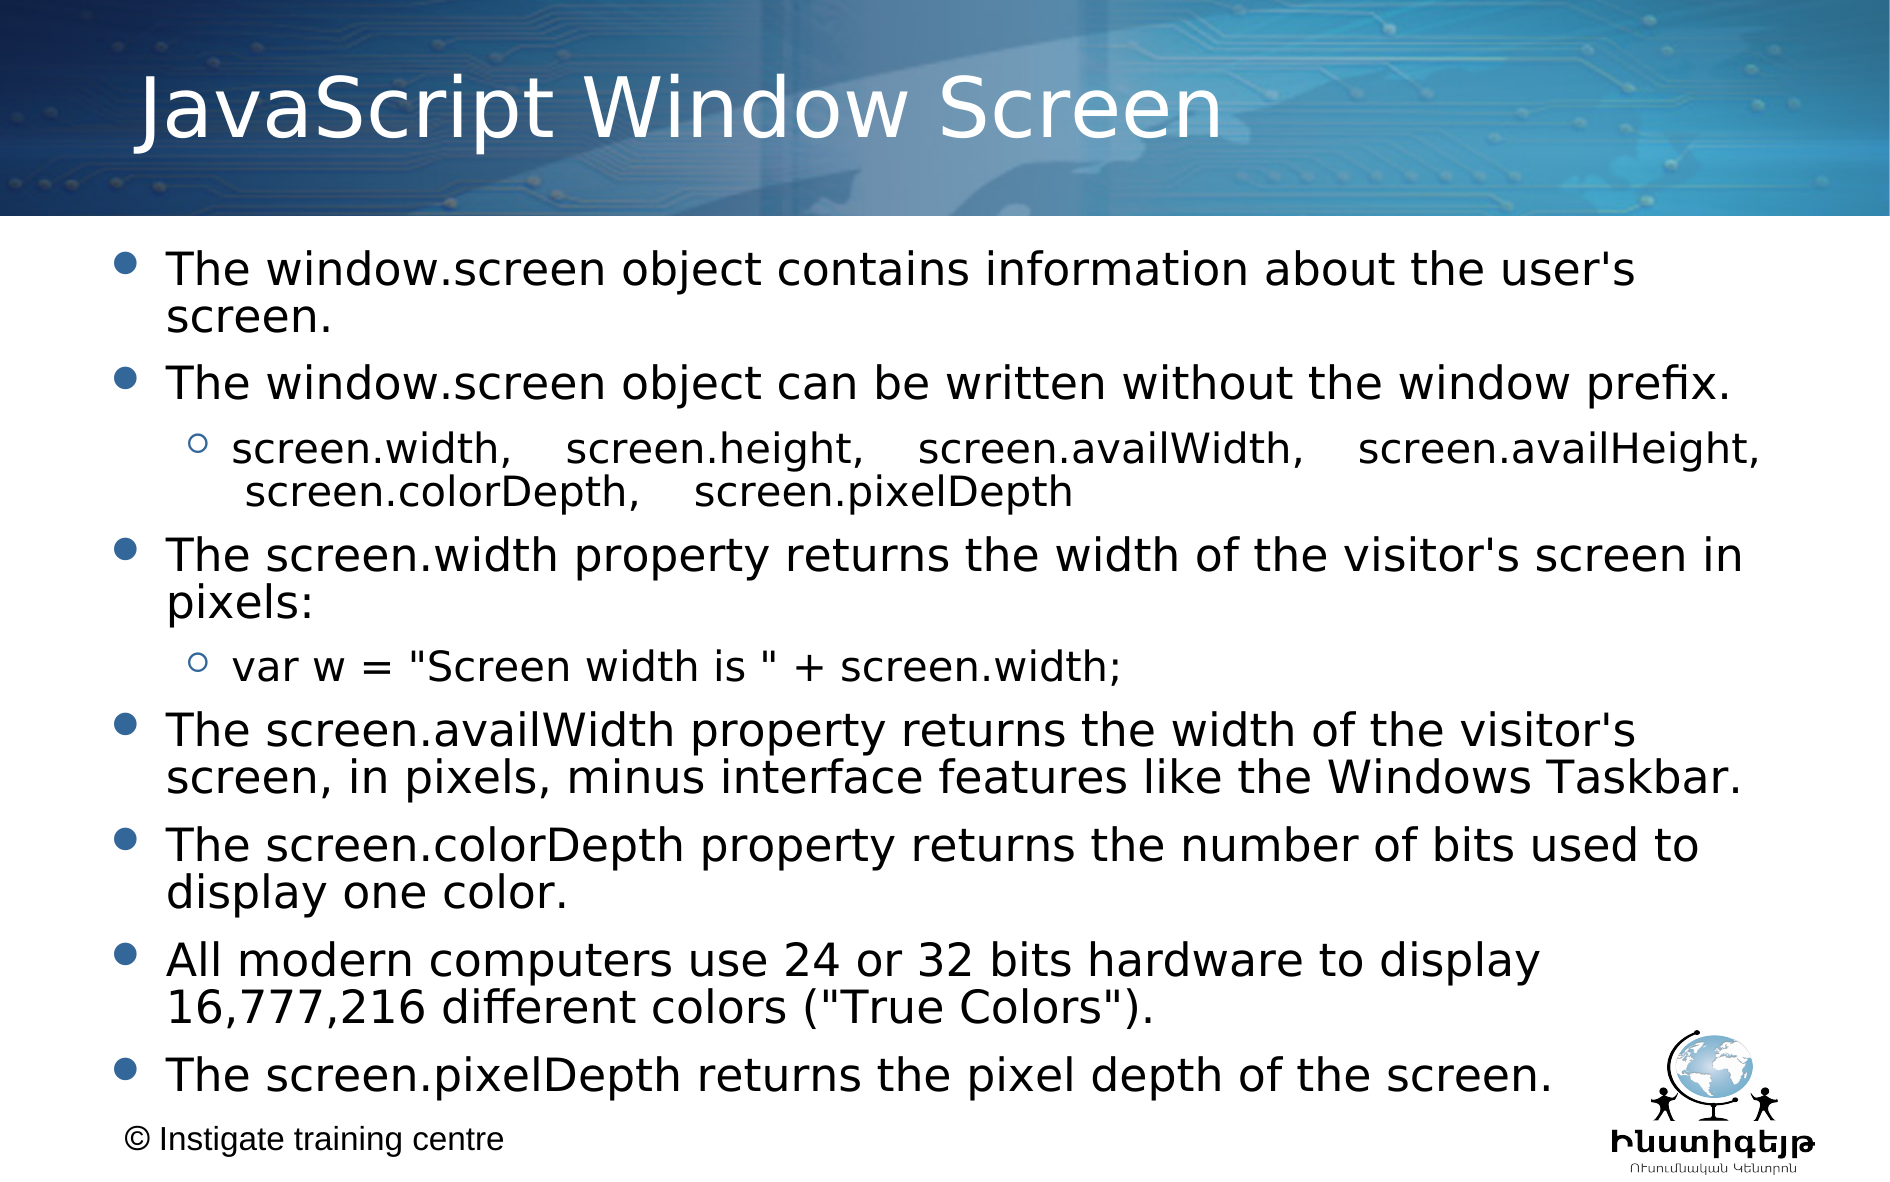

JavaScript Window Screen
# The window.screen object contains information about the user's screen.
The window.screen object can be written without the window prefix.
screen.width, screen.height, screen.availWidth, screen.availHeight, screen.colorDepth, screen.pixelDepth
The screen.width property returns the width of the visitor's screen in pixels:
var w = "Screen width is " + screen.width;
The screen.availWidth property returns the width of the visitor's screen, in pixels, minus interface features like the Windows Taskbar.
The screen.colorDepth property returns the number of bits used to display one color.
All modern computers use 24 or 32 bits hardware to display 16,777,216 different colors ("True Colors").
The screen.pixelDepth returns the pixel depth of the screen.